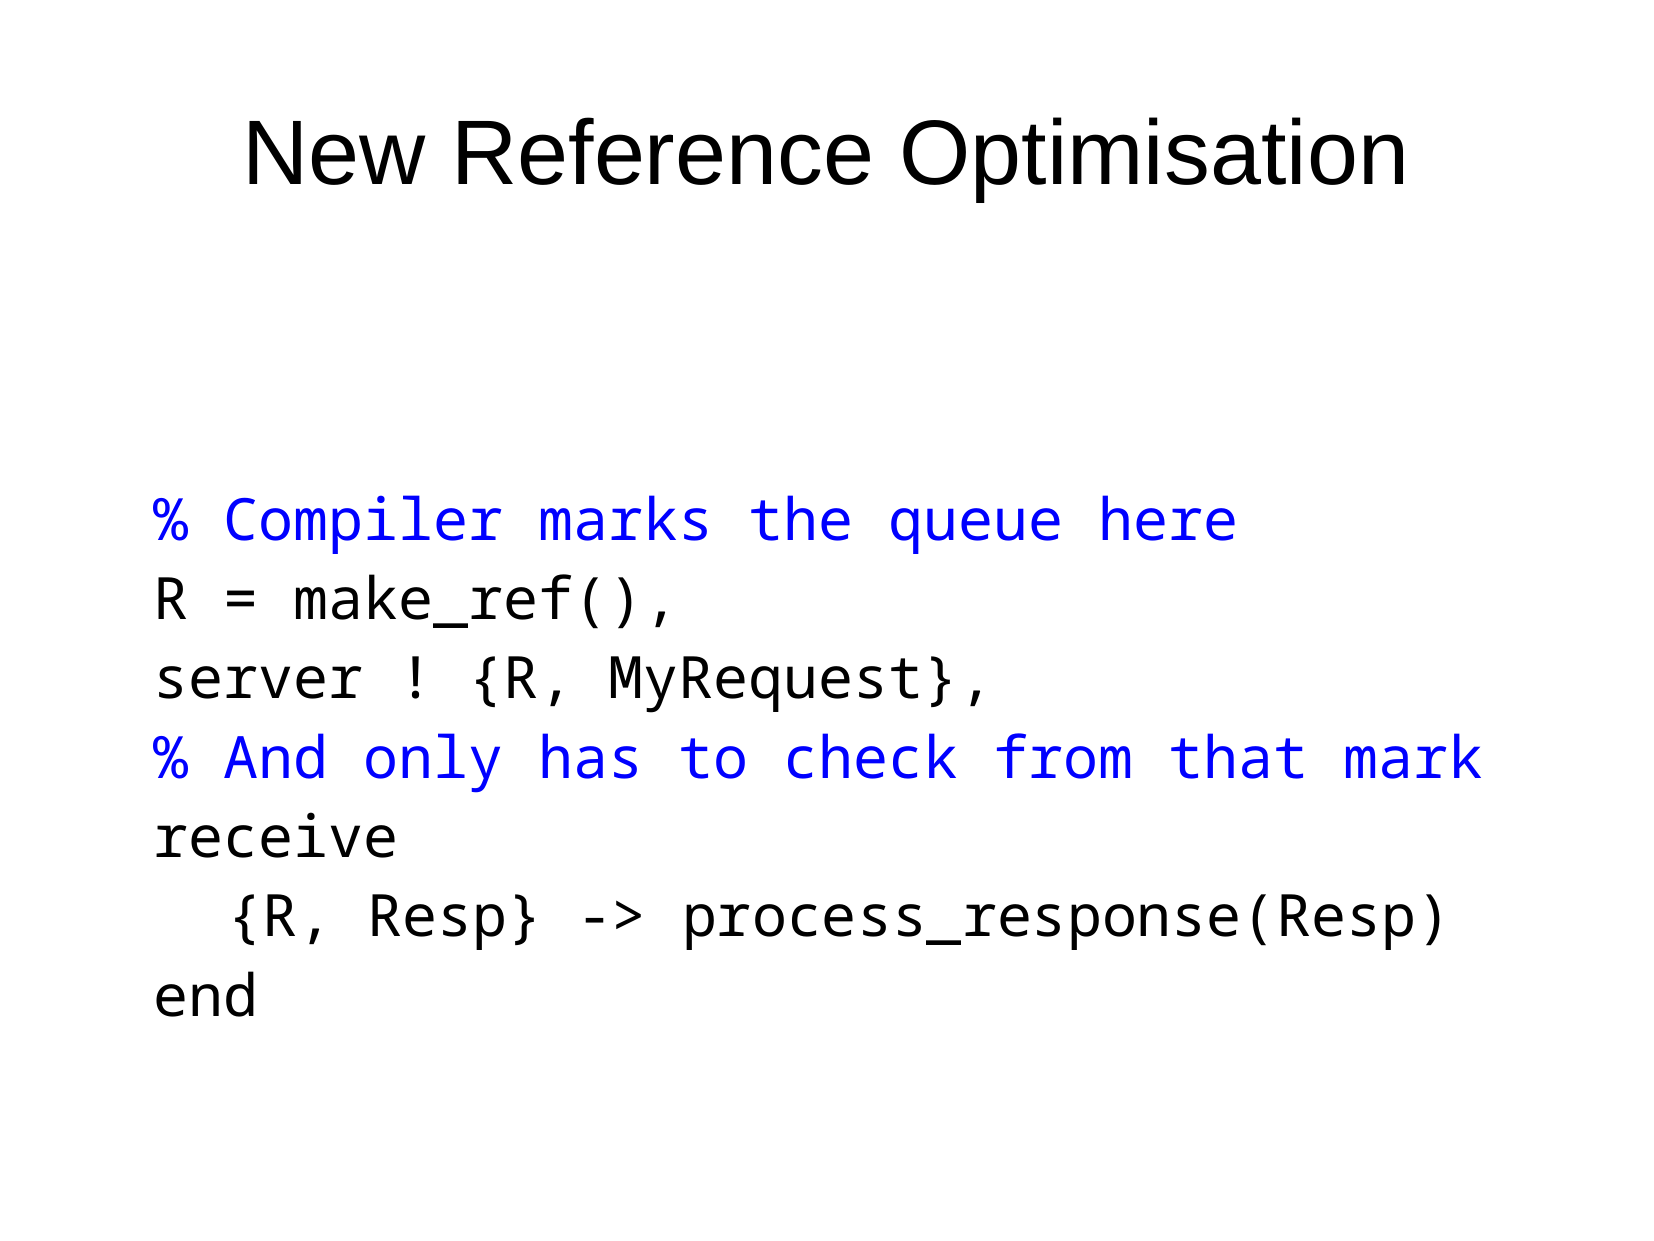

# New Reference Optimisation
% Compiler marks the queue here
R = make_ref(),
server ! {R, MyRequest},
% And only has to check from that mark
receive
	{R, Resp} -> process_response(Resp)
end